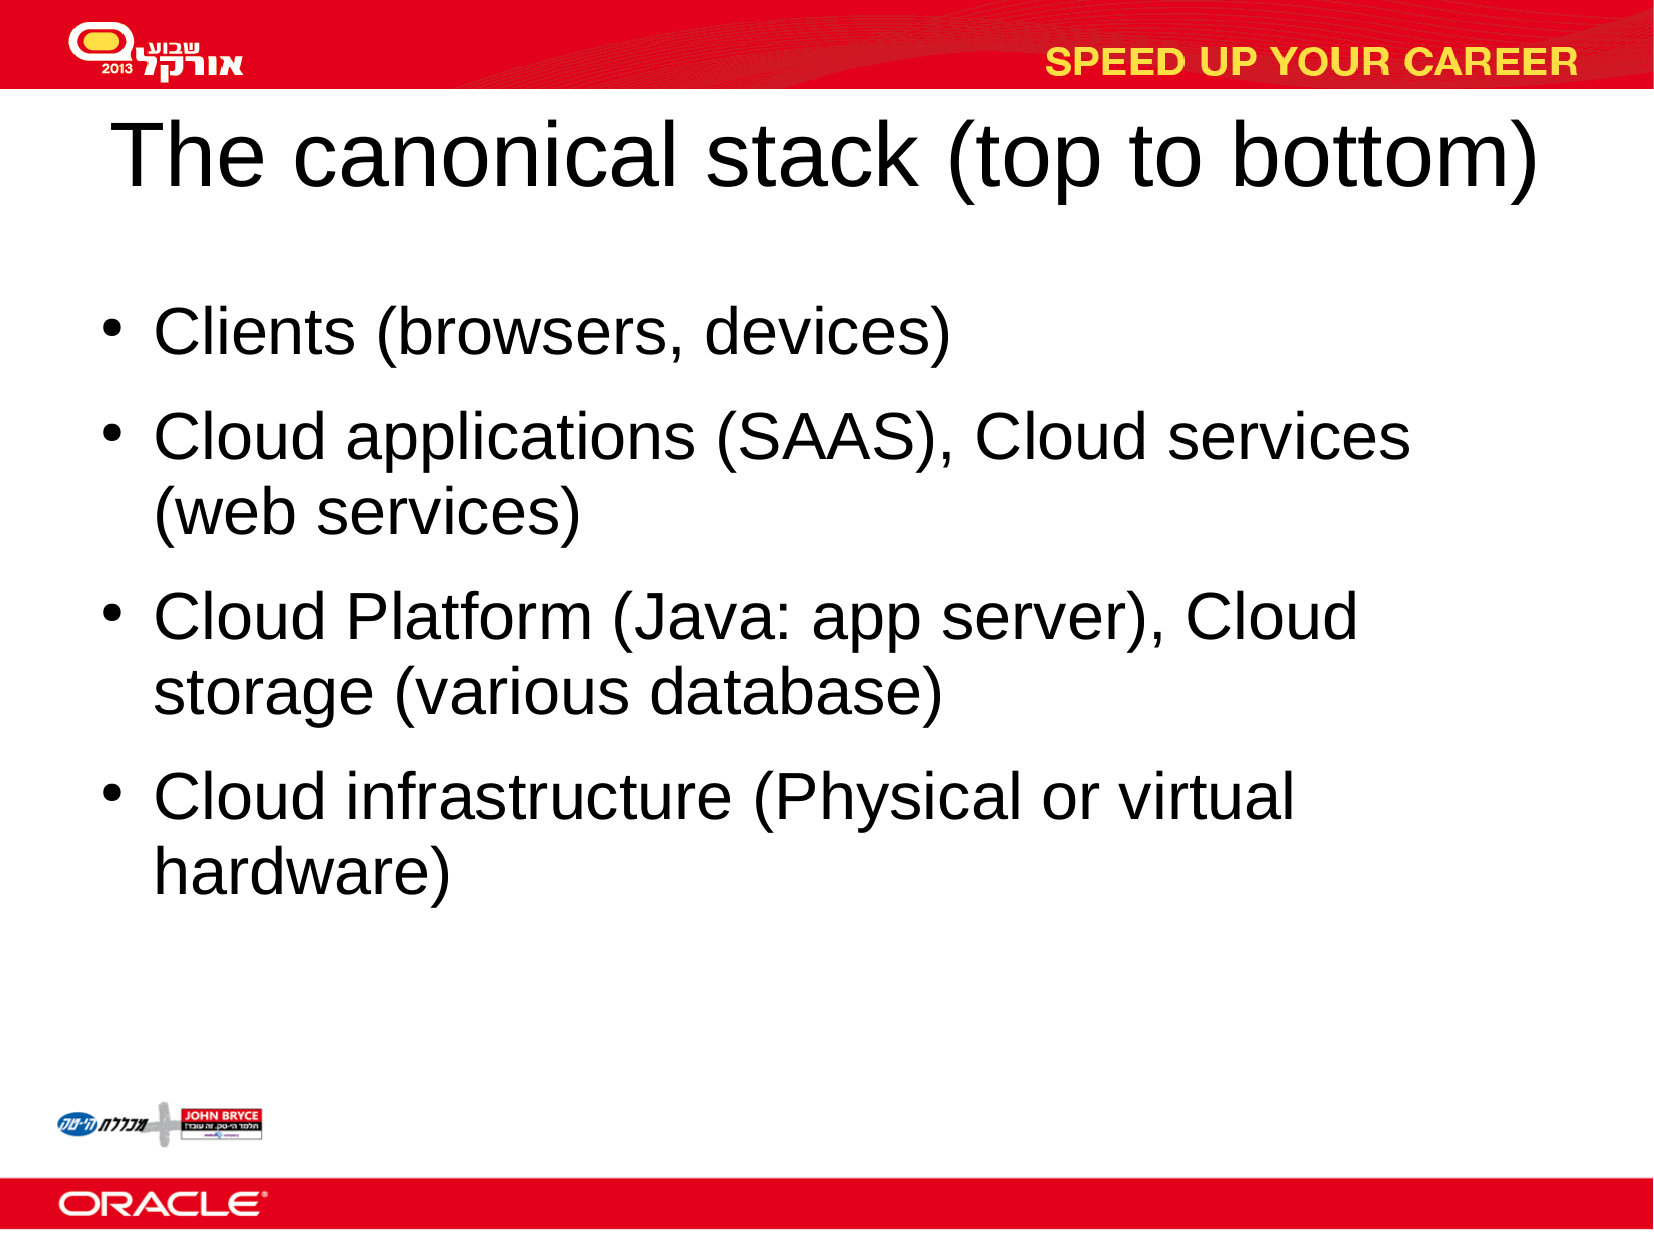

# The canonical stack (top to bottom)
Clients (browsers, devices)
Cloud applications (SAAS), Cloud services (web services)
Cloud Platform (Java: app server), Cloud storage (various database)
Cloud infrastructure (Physical or virtual hardware)